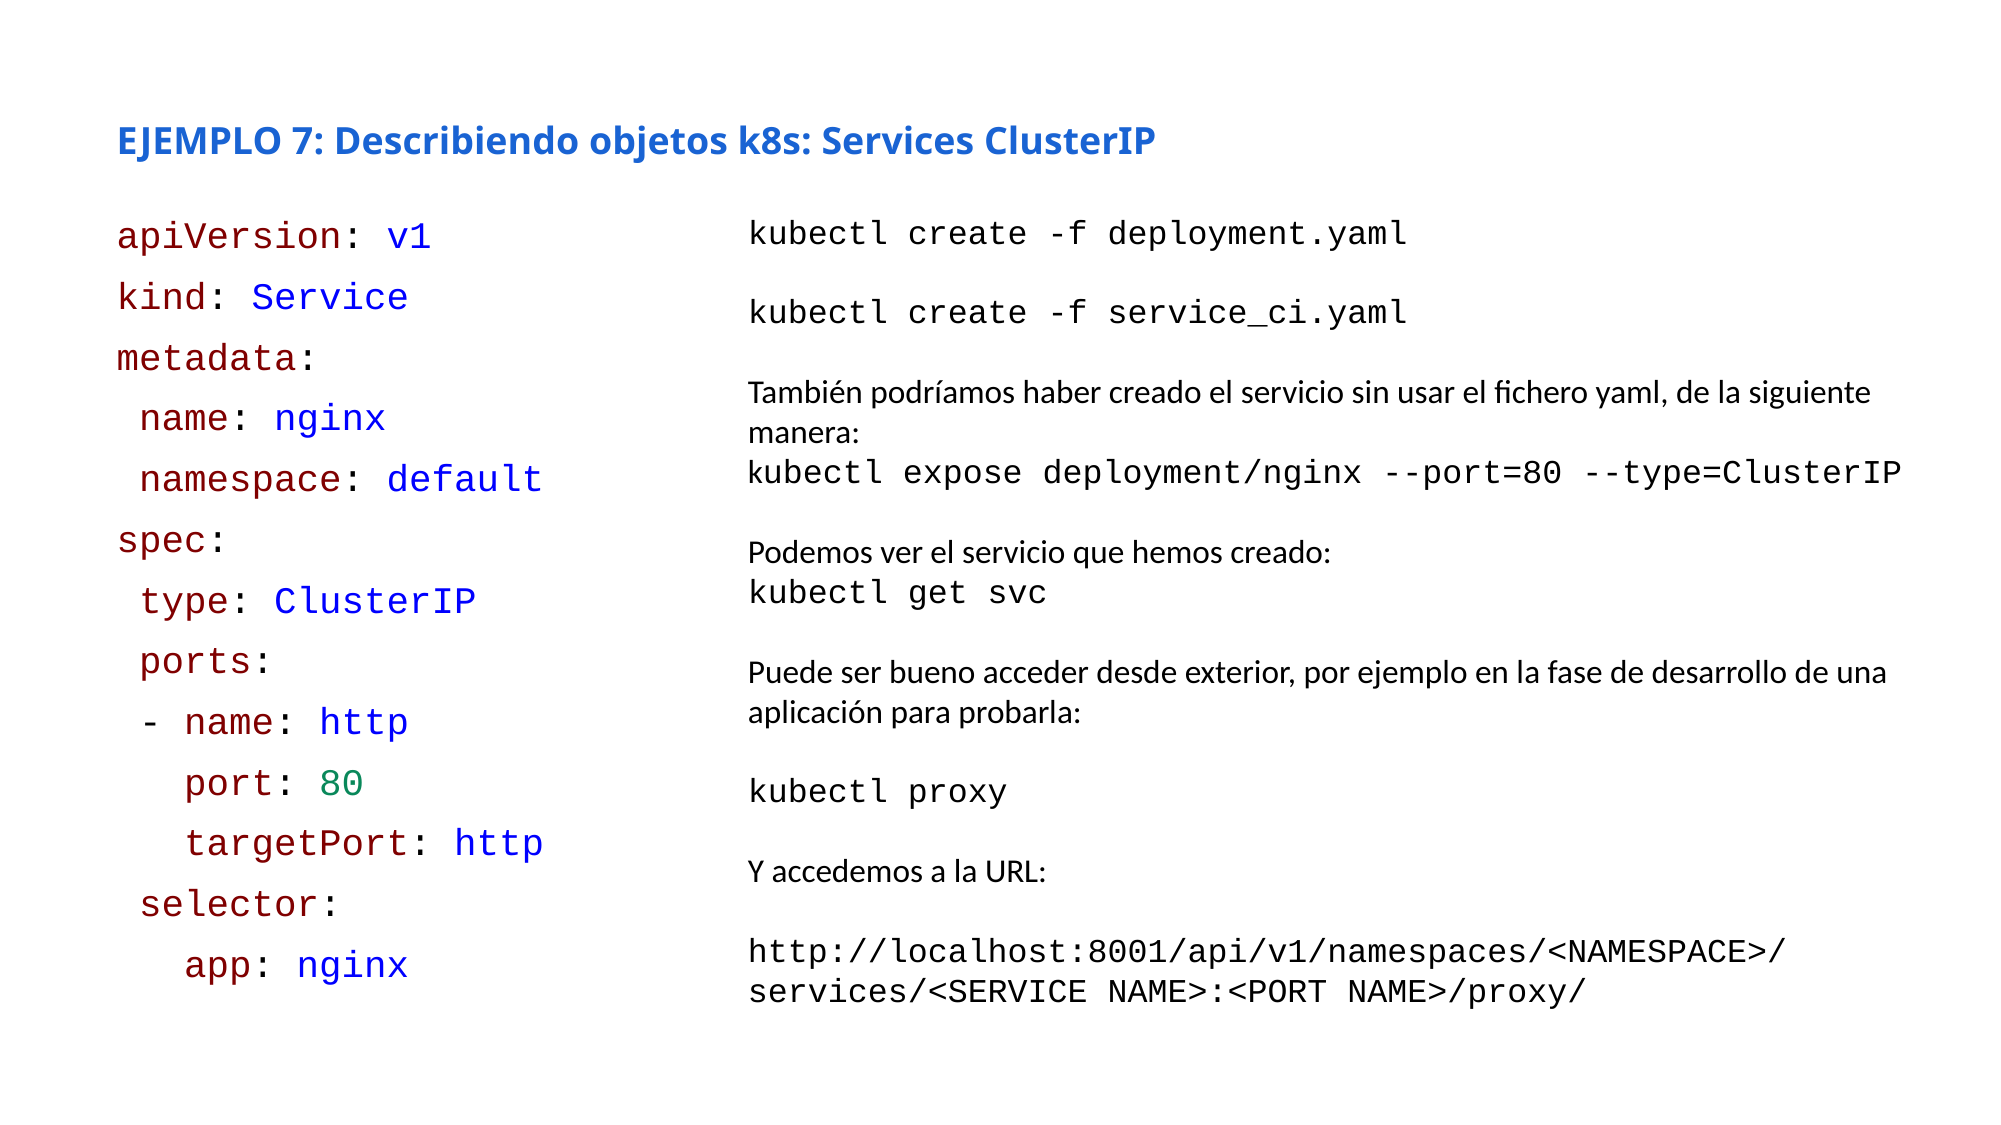

EJEMPLO 7: Describiendo objetos k8s: Services ClusterIP
apiVersion: v1
kind: Service
metadata:
 name: nginx
 namespace: default
spec:
 type: ClusterIP
 ports:
 - name: http
 port: 80
 targetPort: http
 selector:
 app: nginx
kubectl create -f deployment.yaml
kubectl create -f service_ci.yaml
También podríamos haber creado el servicio sin usar el fichero yaml, de la siguiente manera:
kubectl expose deployment/nginx --port=80 --type=ClusterIP
Podemos ver el servicio que hemos creado:
kubectl get svc
Puede ser bueno acceder desde exterior, por ejemplo en la fase de desarrollo de una aplicación para probarla:
kubectl proxy
Y accedemos a la URL:
http://localhost:8001/api/v1/namespaces/<NAMESPACE>/services/<SERVICE NAME>:<PORT NAME>/proxy/